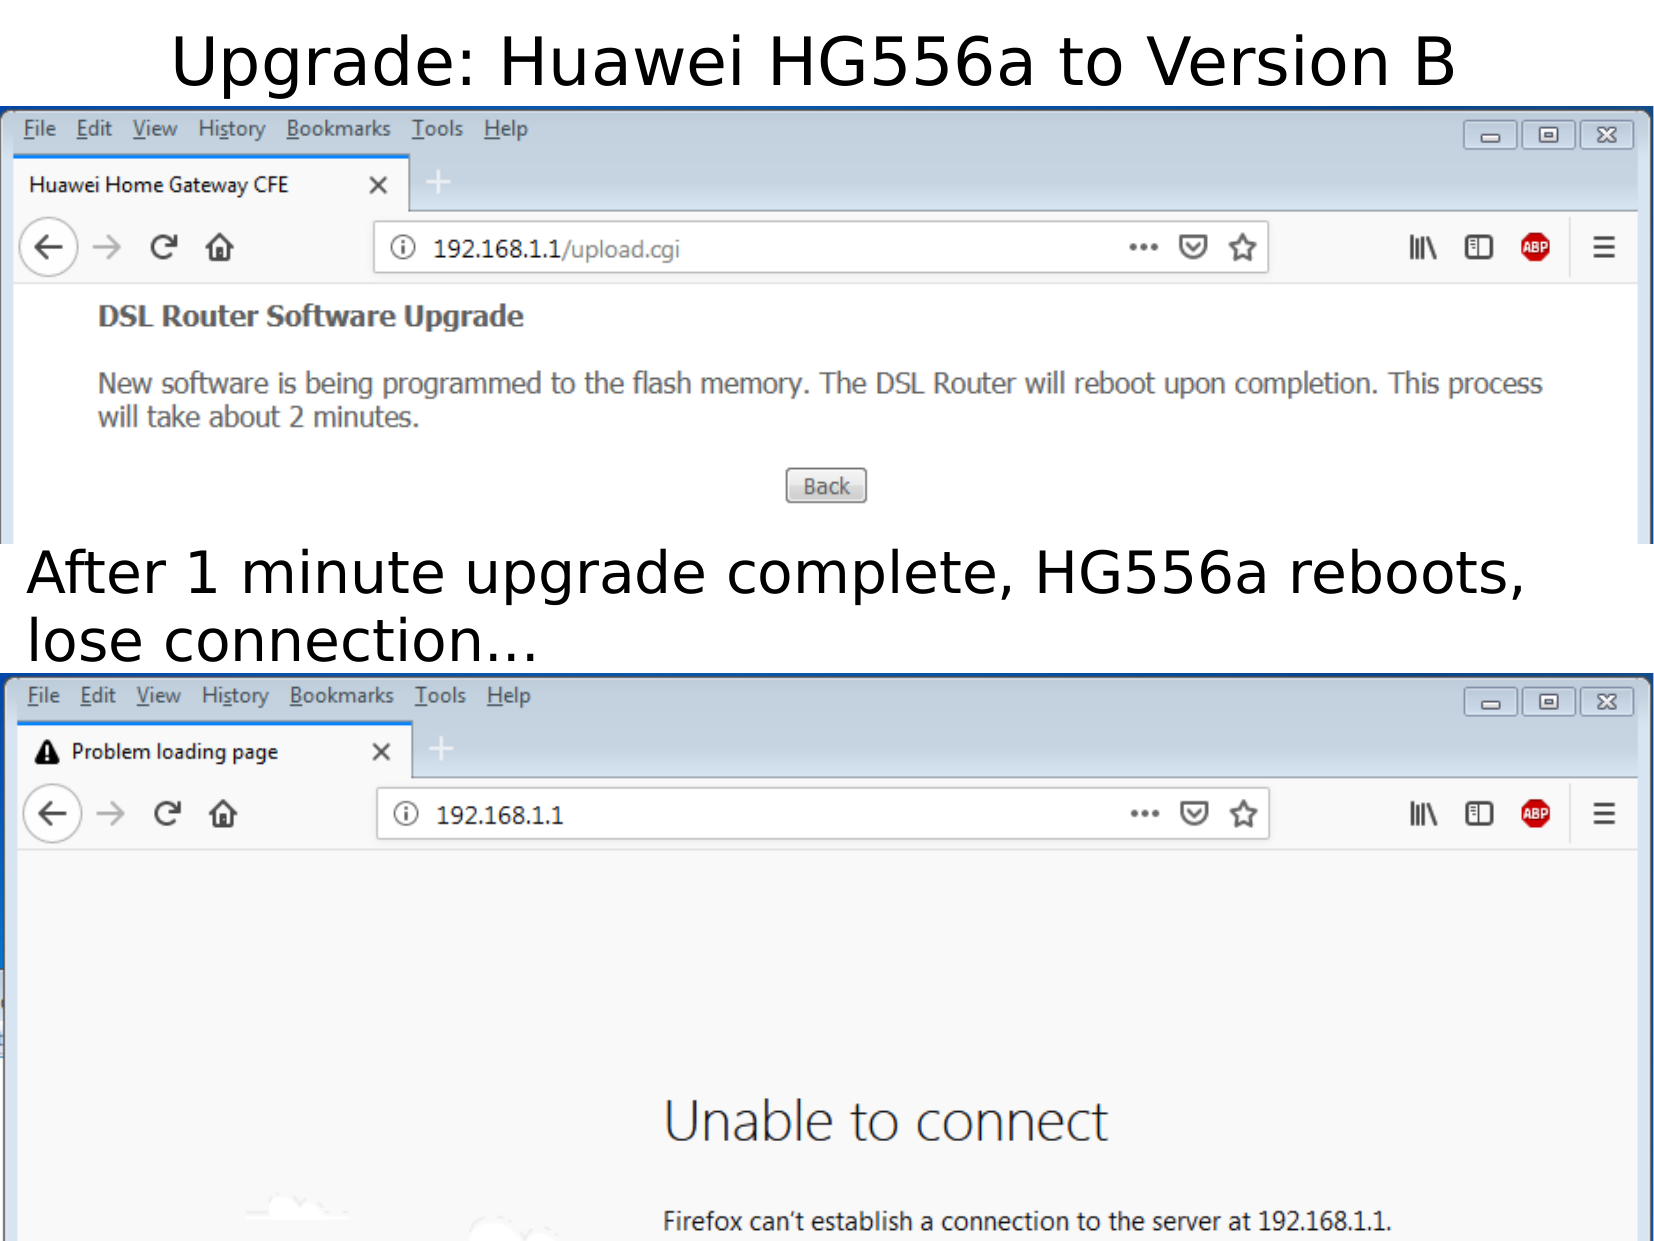

# Upgrade: Huawei HG556a to Version B
After 1 minute upgrade complete, HG556a reboots, lose connection...